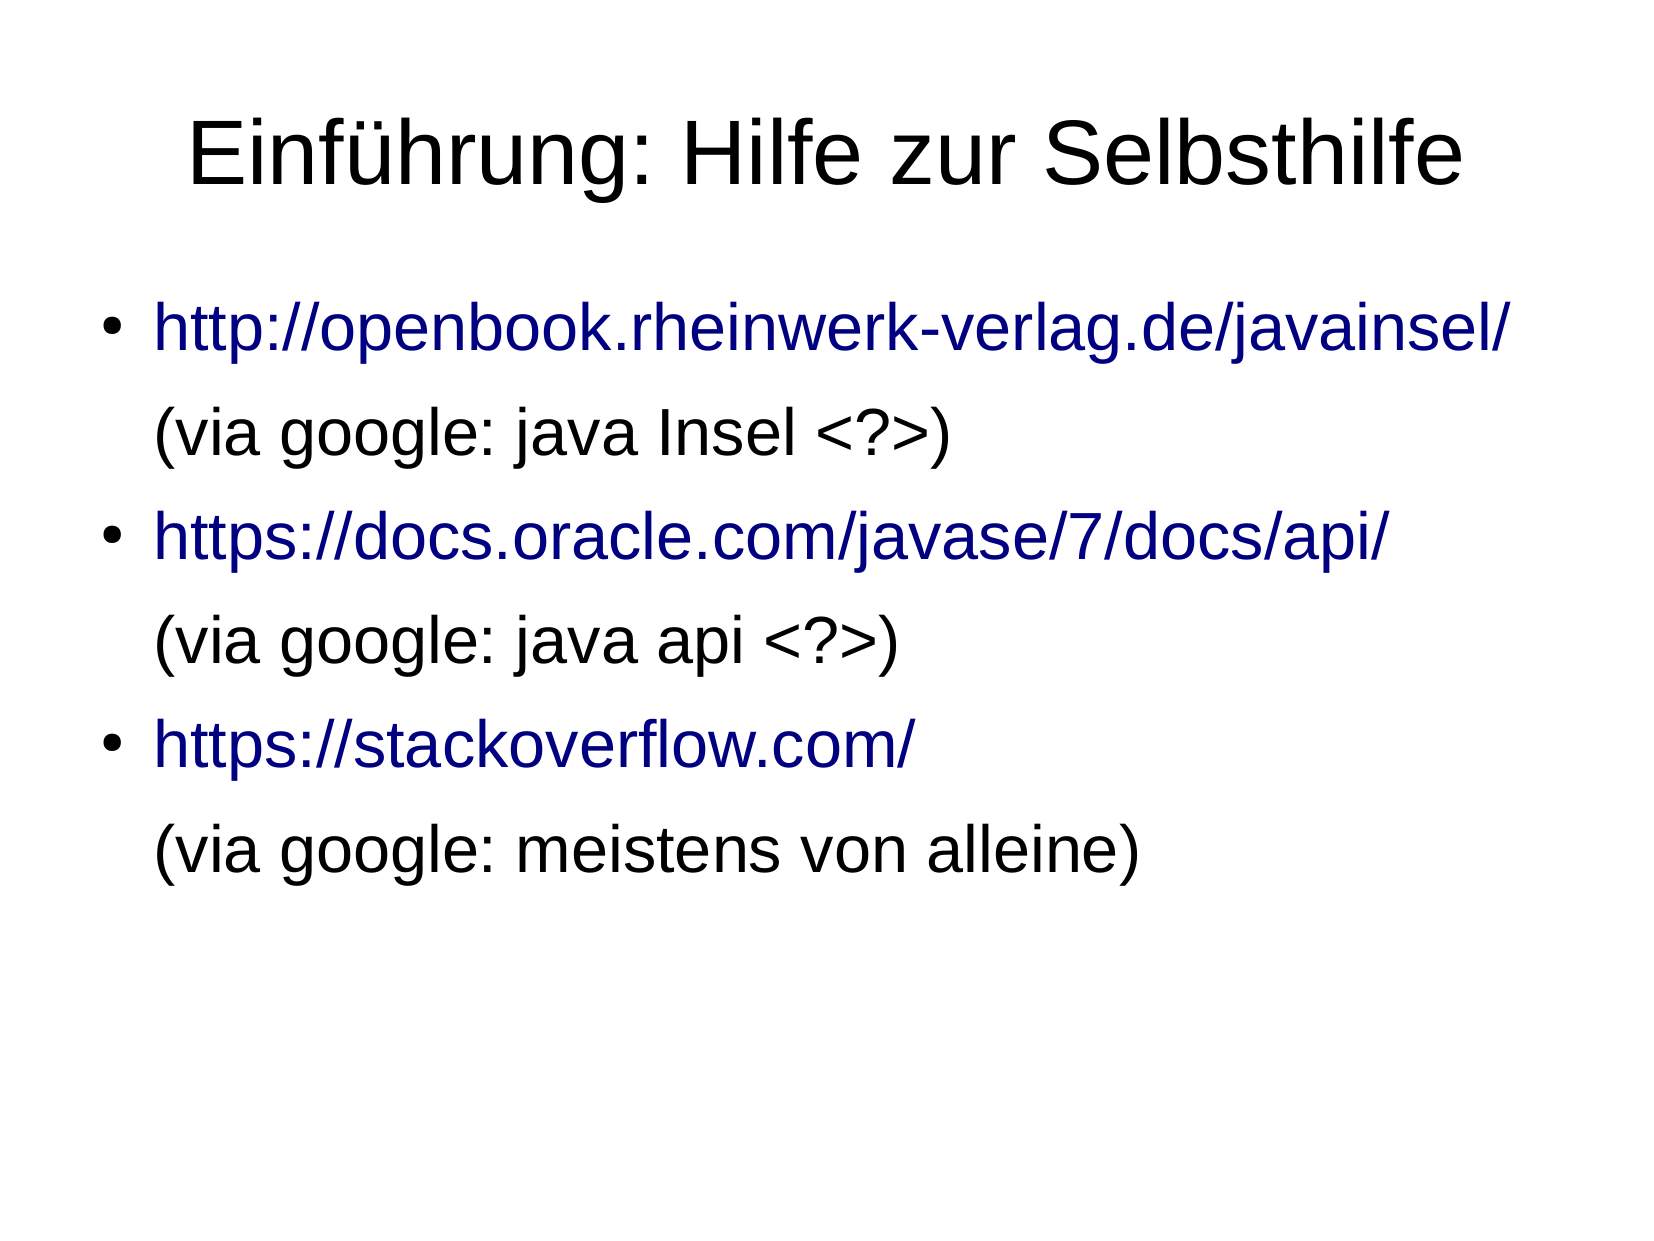

# Einführung: Hilfe zur Selbsthilfe
http://openbook.rheinwerk-verlag.de/javainsel/
(via google: java Insel <?>)
https://docs.oracle.com/javase/7/docs/api/
(via google: java api <?>)
https://stackoverflow.com/
(via google: meistens von alleine)